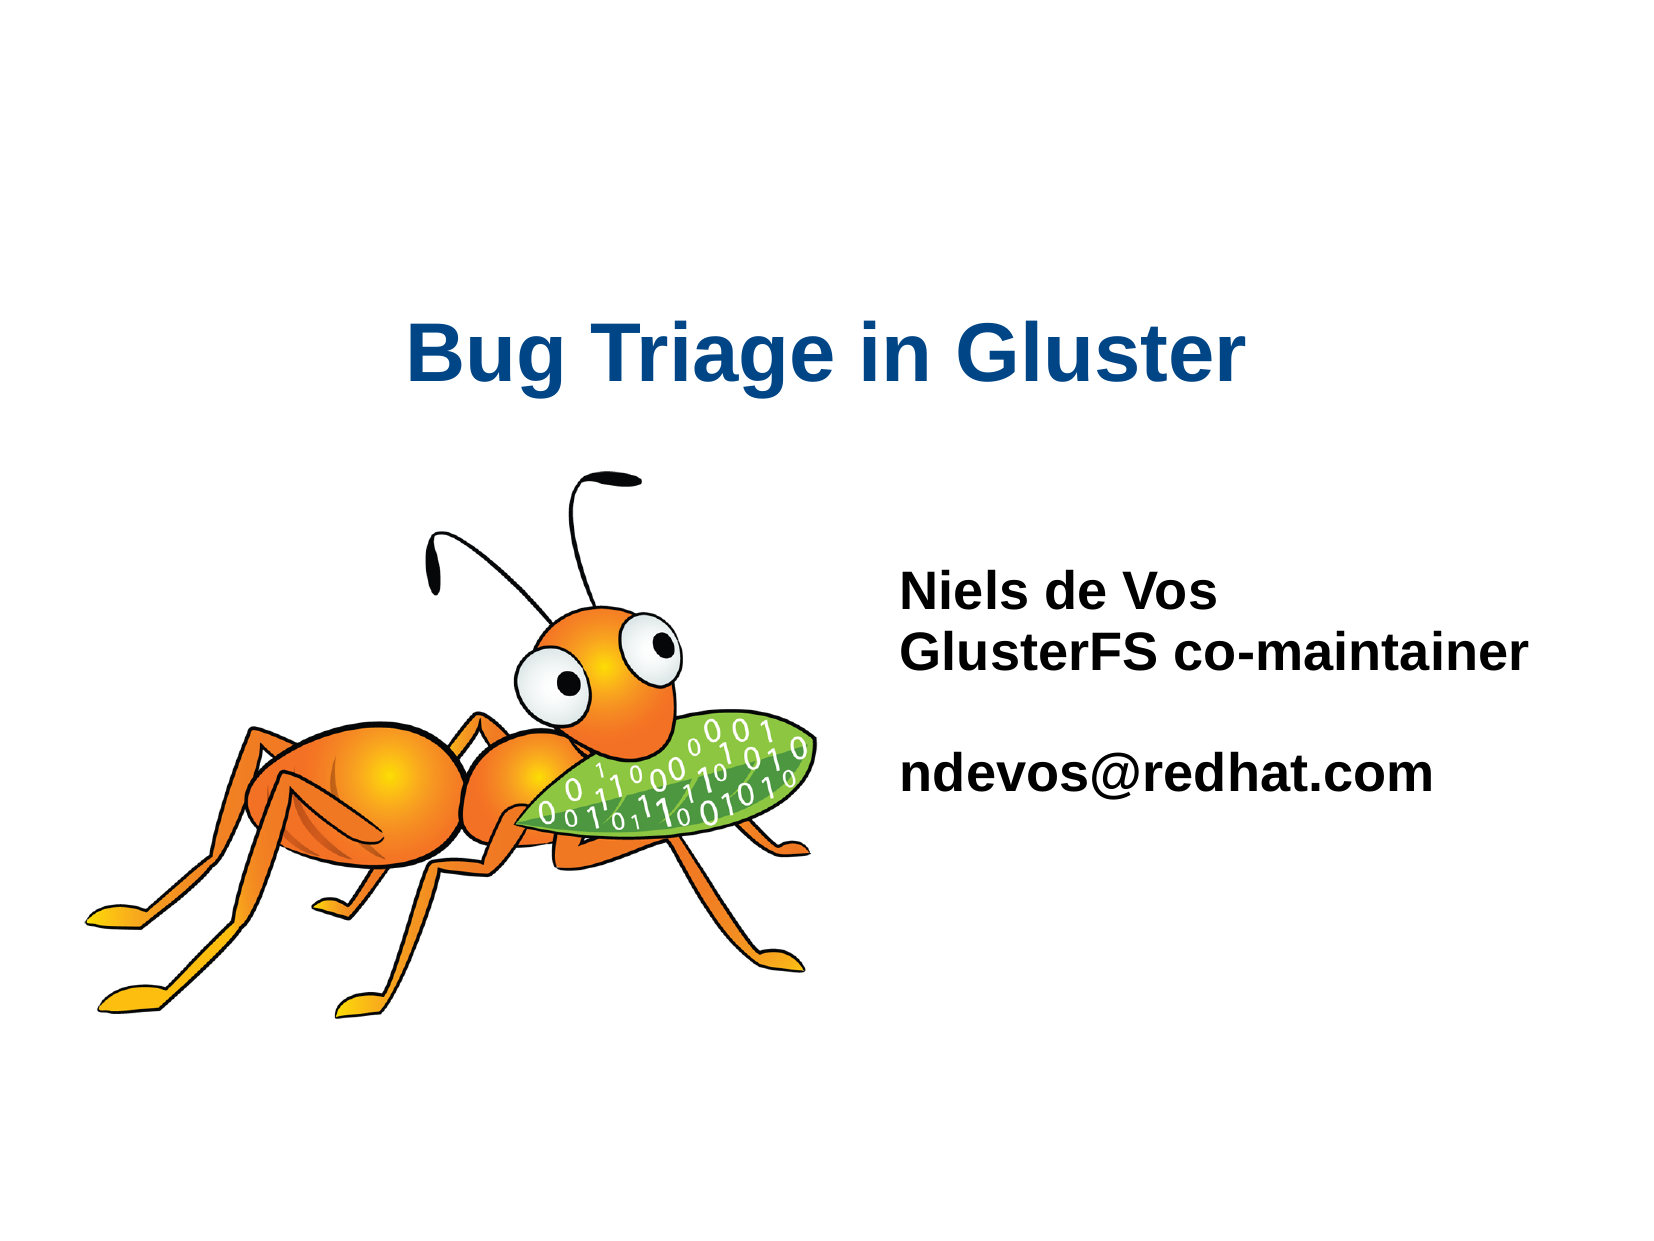

# Bug Triage in Gluster
Niels de Vos
GlusterFS co-maintainer
ndevos@redhat.com